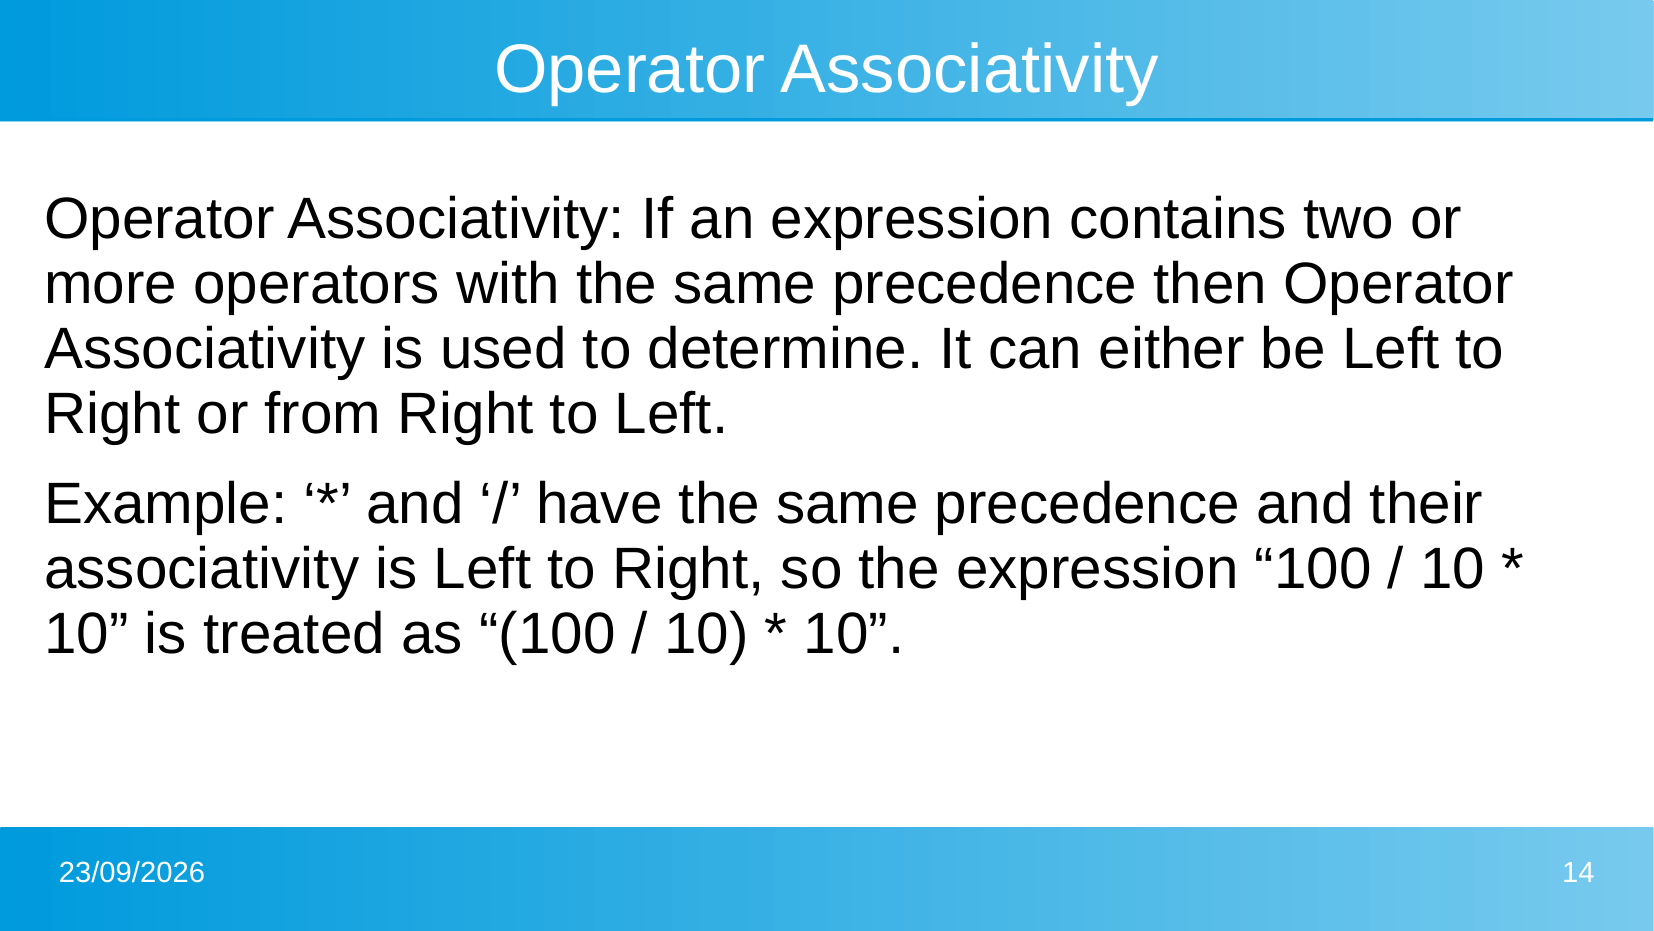

# Operator Associativity
Operator Associativity: If an expression contains two or more operators with the same precedence then Operator Associativity is used to determine. It can either be Left to Right or from Right to Left.
Example: ‘*’ and ‘/’ have the same precedence and their associativity is Left to Right, so the expression “100 / 10 * 10” is treated as “(100 / 10) * 10”.
14